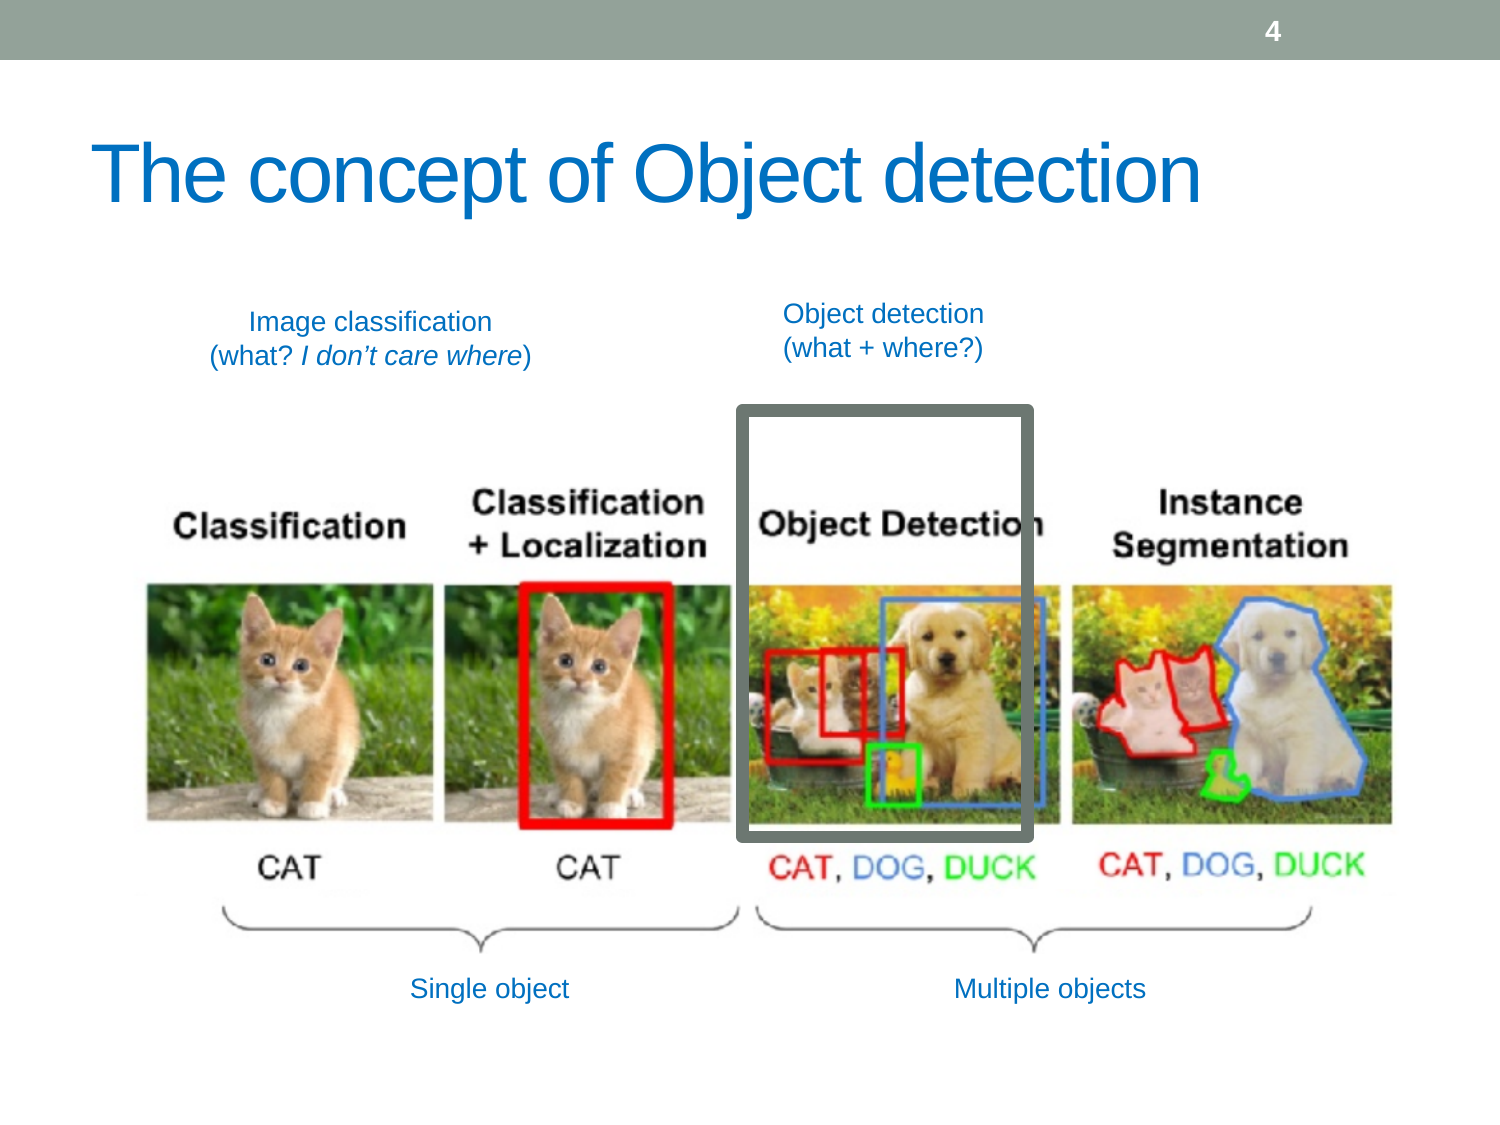

4
# The concept of Object detection
Object detection
(what + where?)
Image classification
(what? I don’t care where)
Single object
Multiple objects